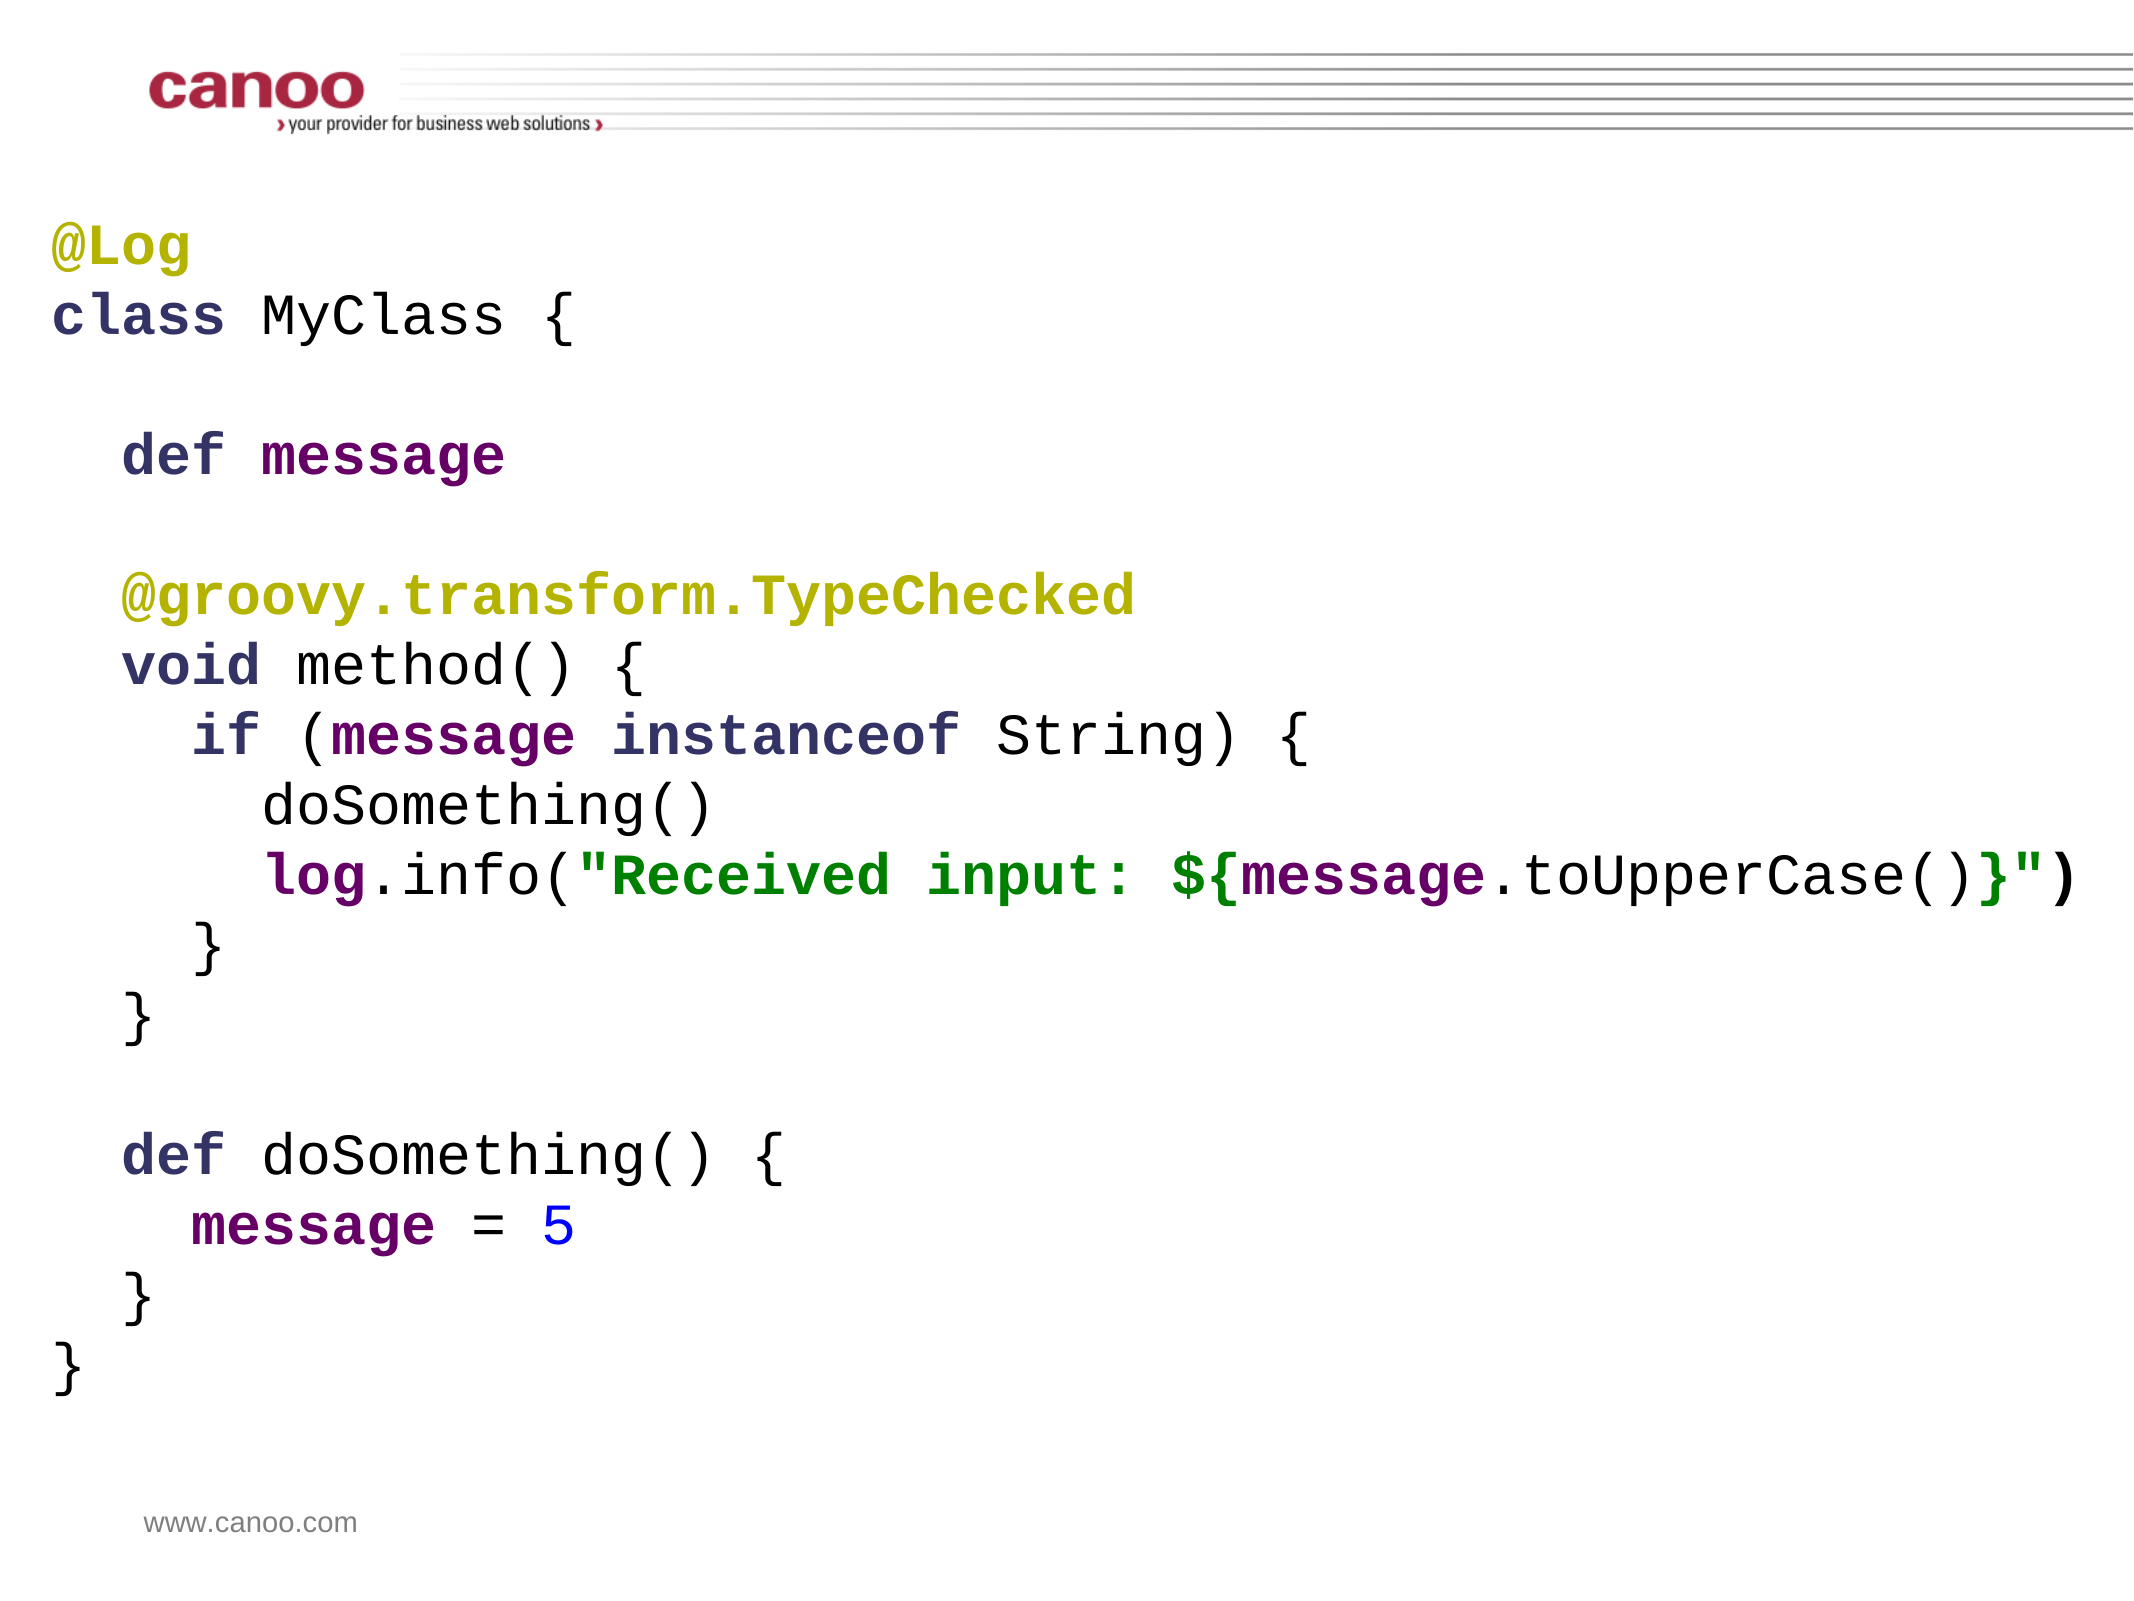

@Log
class MyClass {
 def message
 @groovy.transform.TypeChecked
 void method() {
 if (message instanceof String) {
 doSomething()
 log.info("Received input: ${message.toUpperCase()}")
 }
 }
 def doSomething() {
 message = 5
 }
}